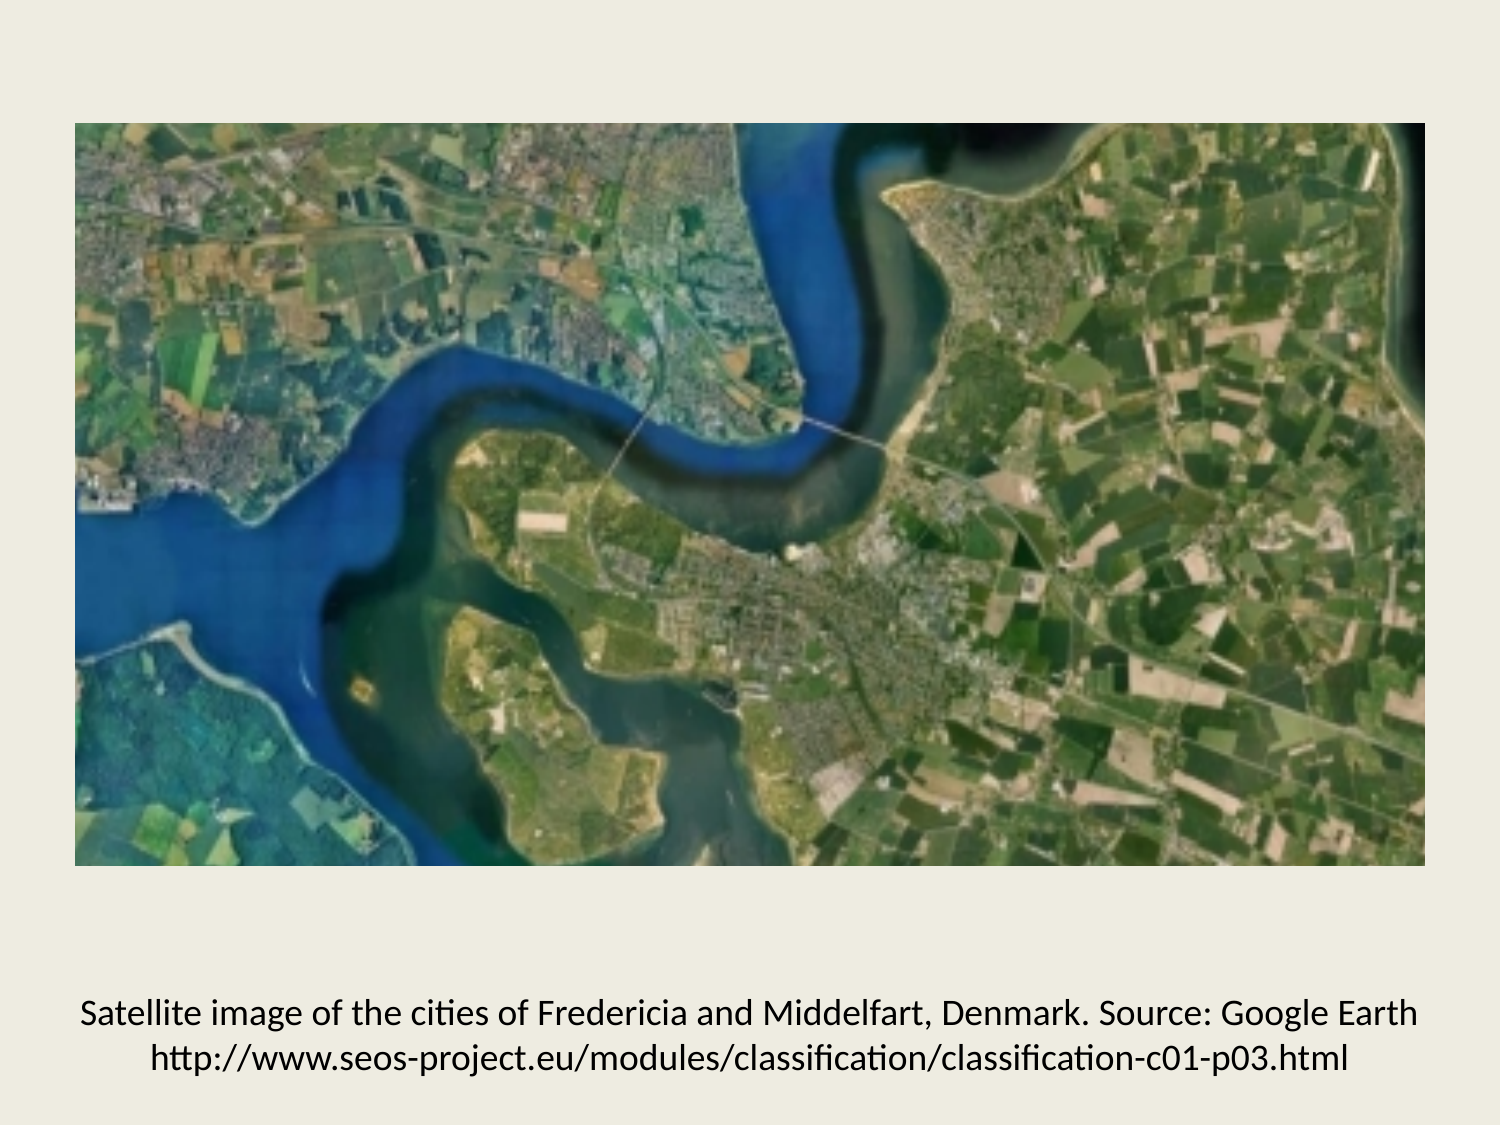

Satellite image of the cities of Fredericia and Middelfart, Denmark. Source: Google Earth
http://www.seos-project.eu/modules/classification/classification-c01-p03.html